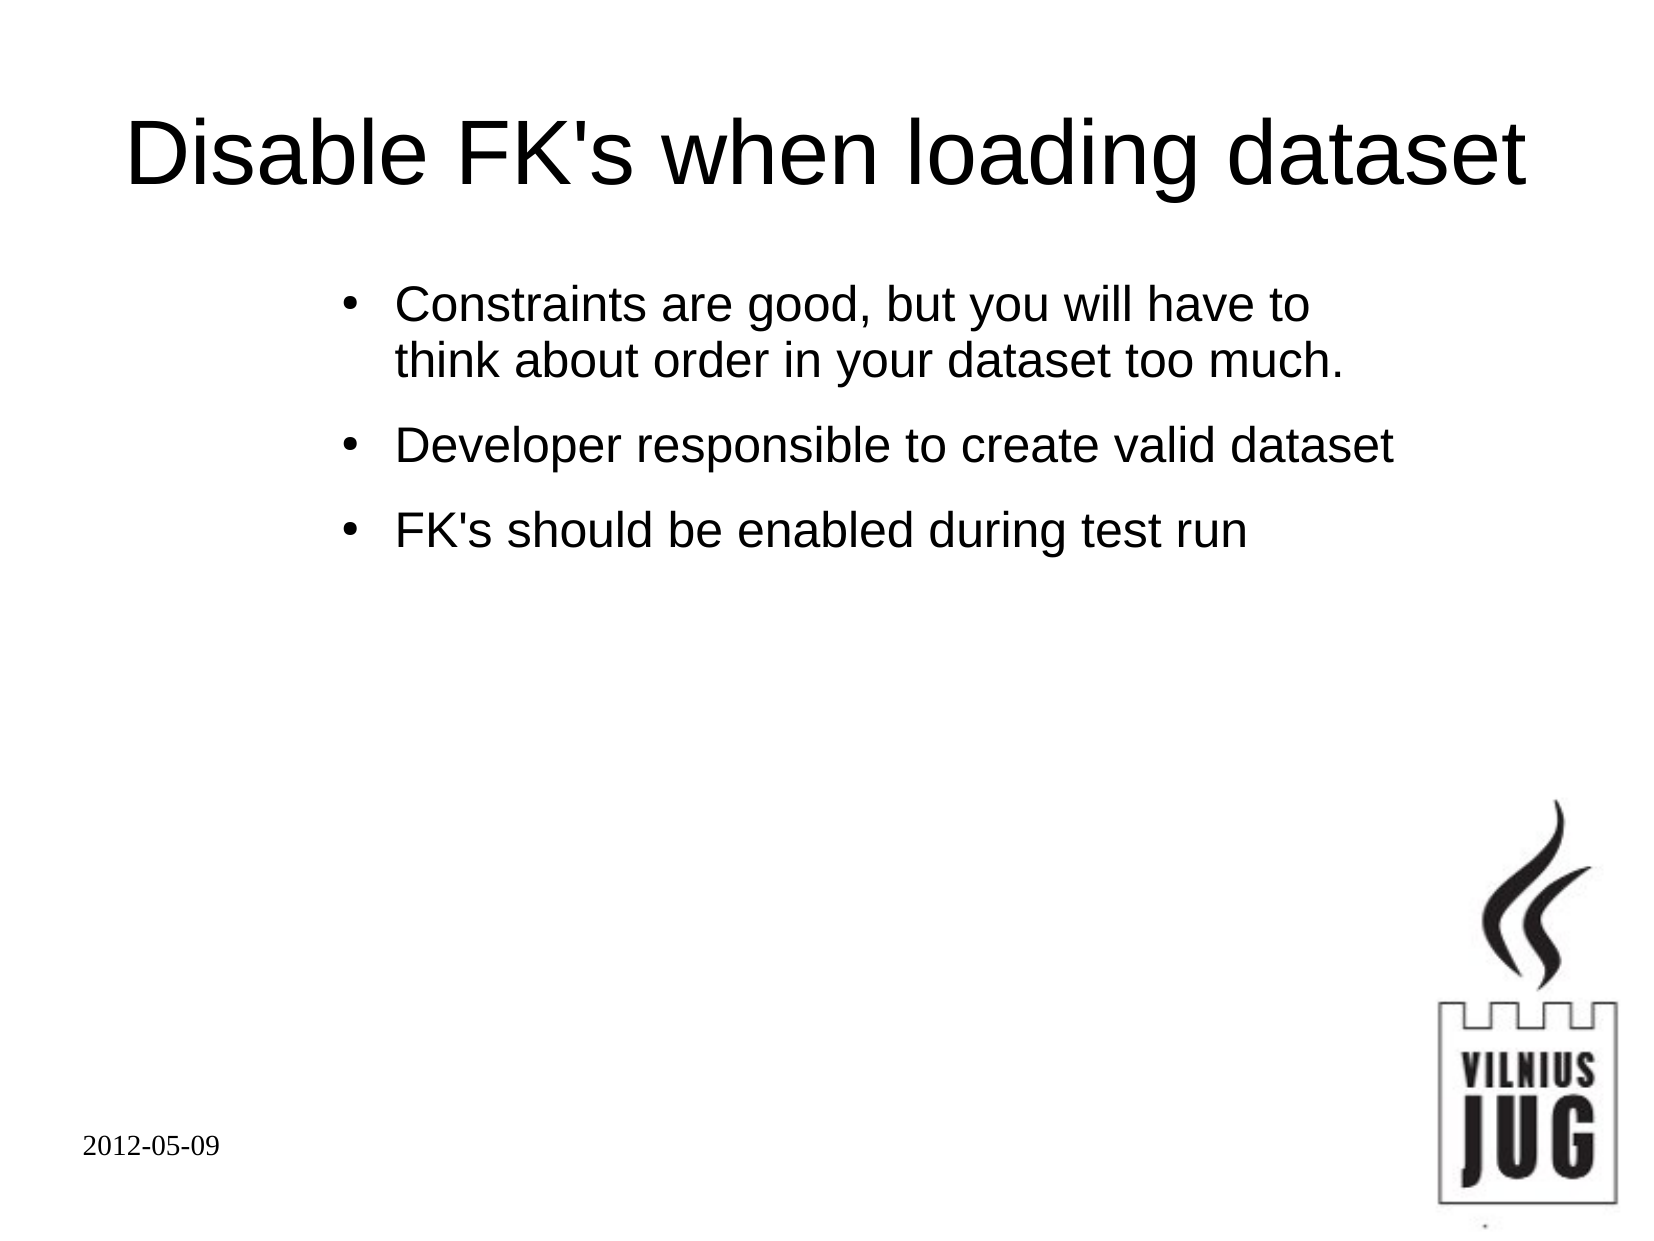

Disable FK's when loading dataset
# Constraints are good, but you will have to think about order in your dataset too much.
Developer responsible to create valid dataset
FK's should be enabled during test run
2012-05-09